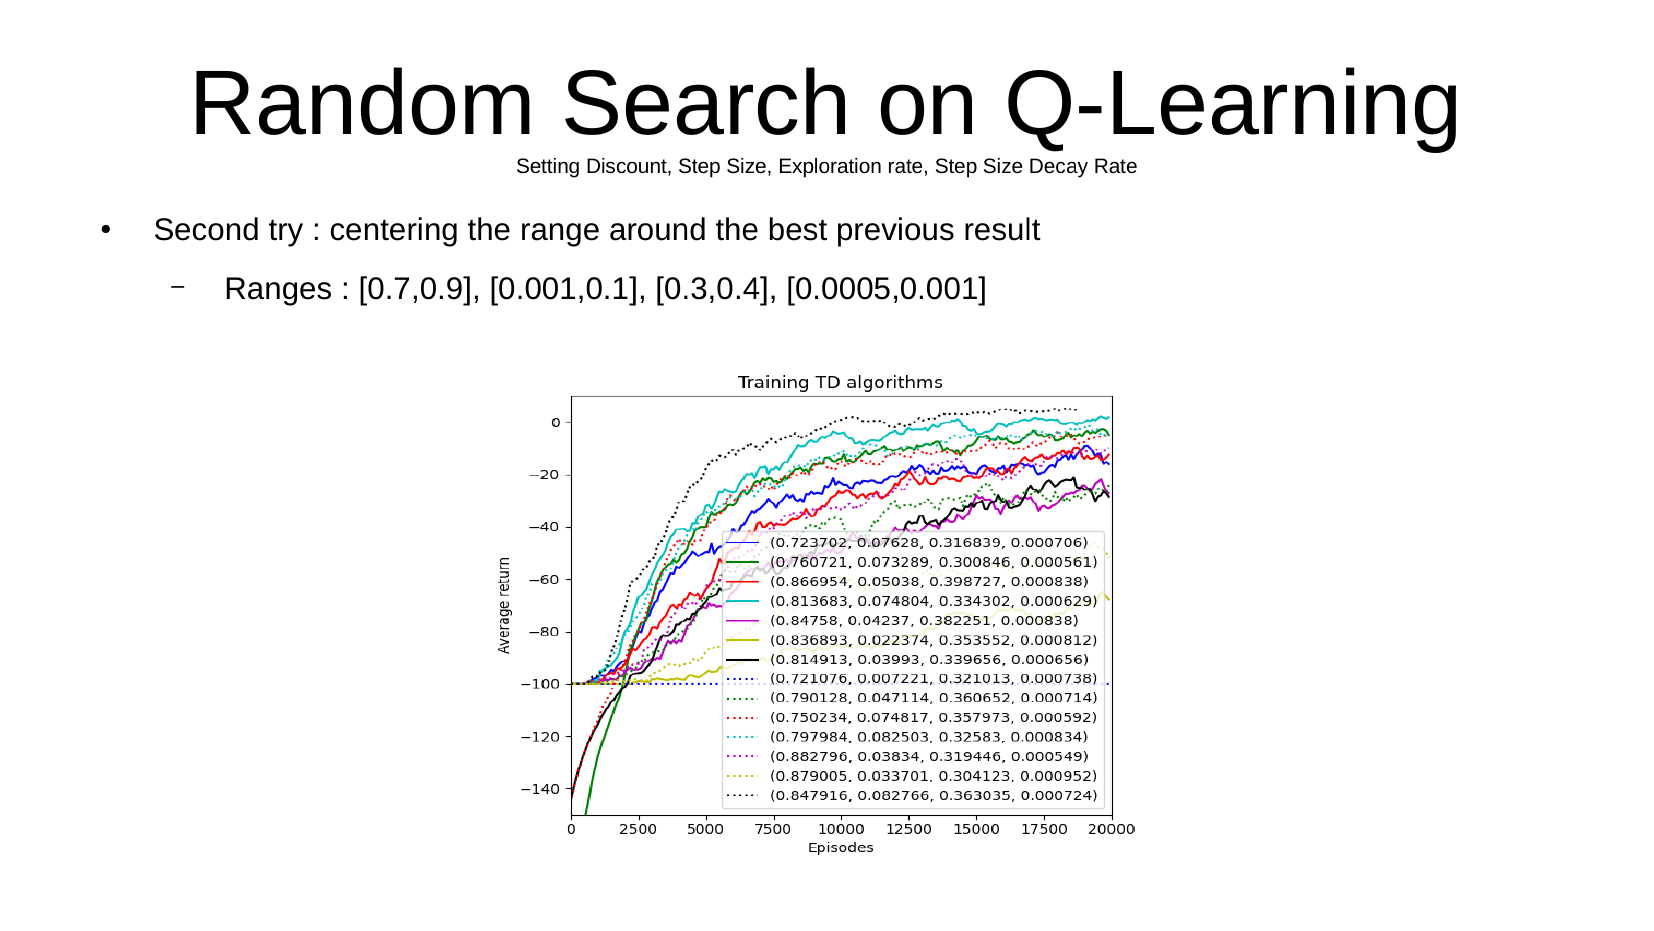

# Random Search on Q-Learning Setting Discount, Step Size, Exploration rate, Step Size Decay Rate
Second try : centering the range around the best previous result
Ranges : [0.7,0.9], [0.001,0.1], [0.3,0.4], [0.0005,0.001]